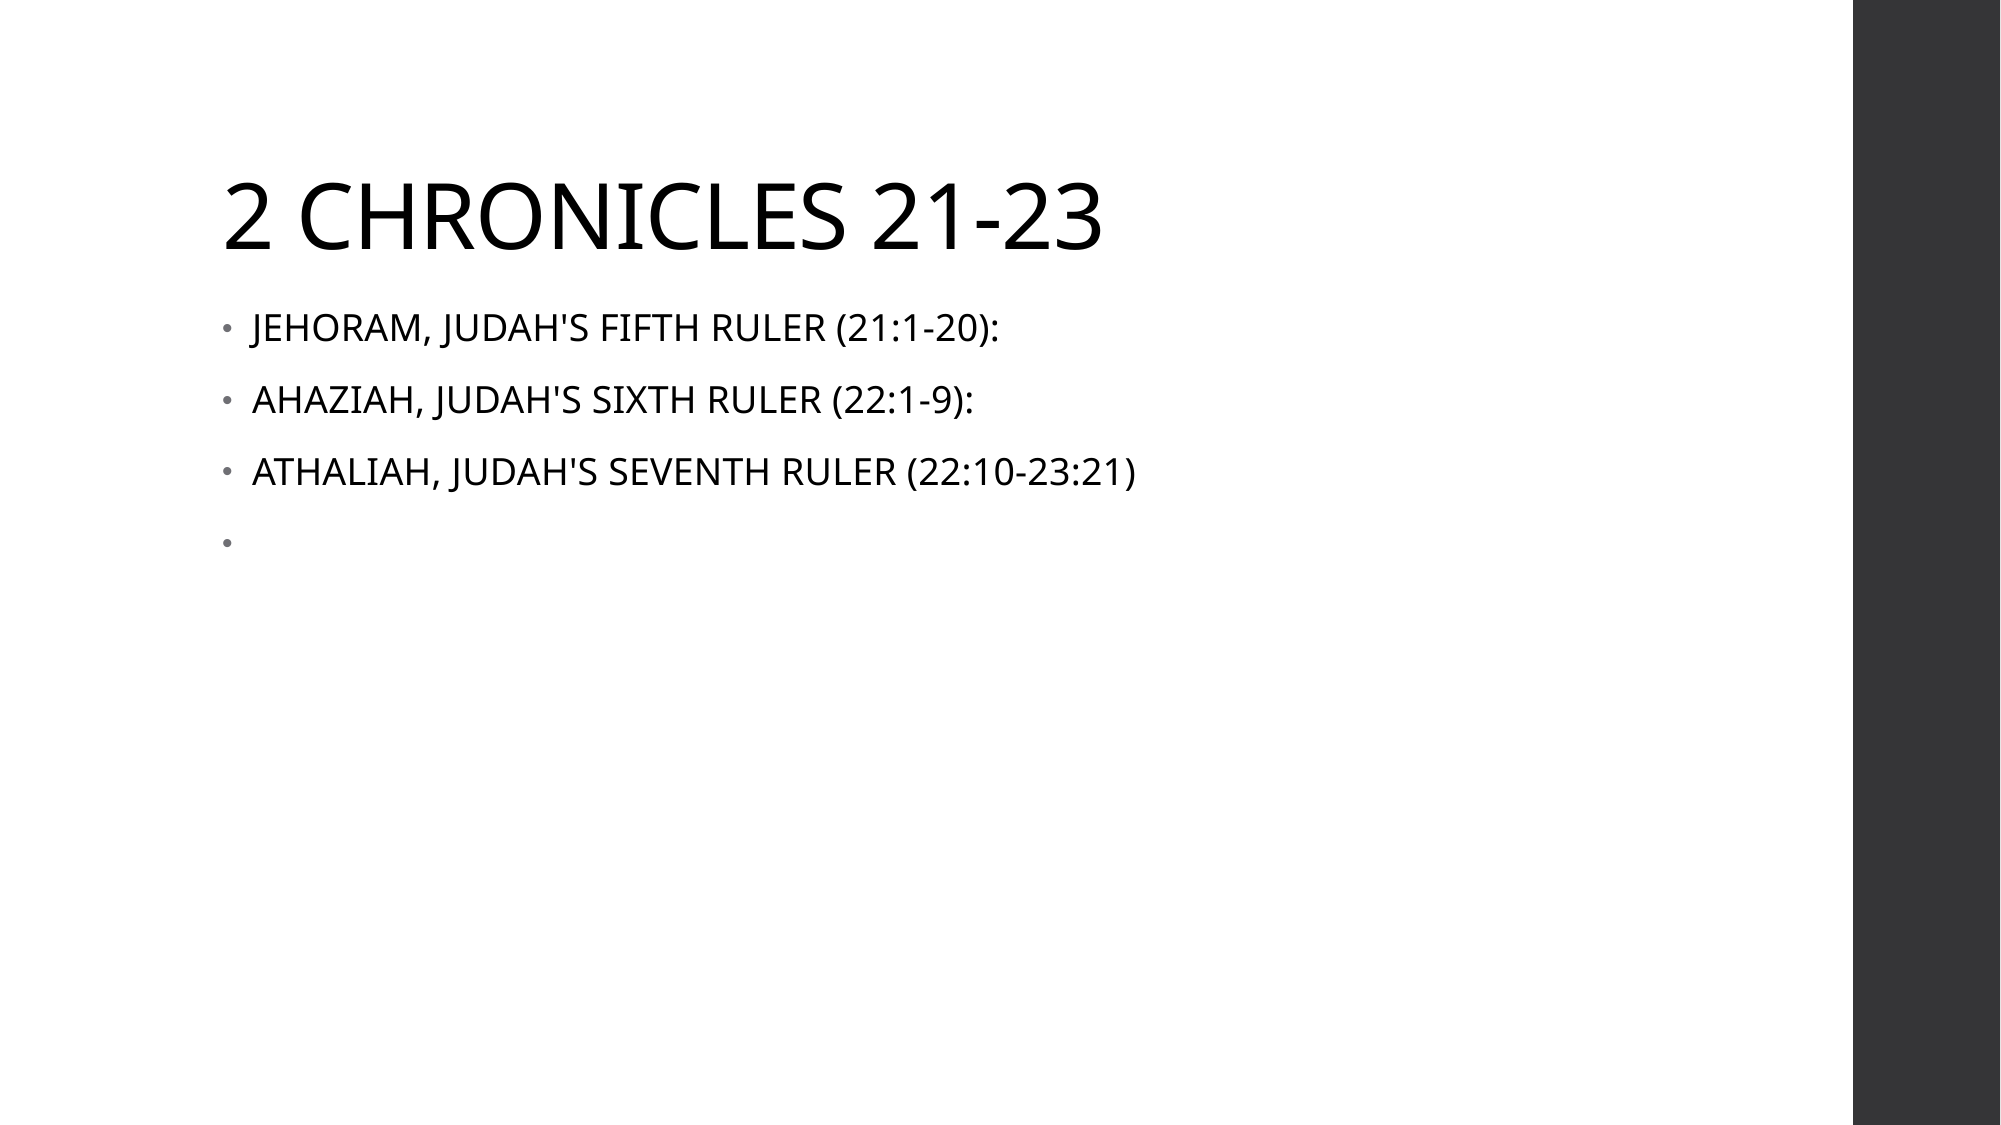

# 2 CHRONICLES 21-23
JEHORAM, JUDAH'S FIFTH RULER (21:1-20):
AHAZIAH, JUDAH'S SIXTH RULER (22:1-9):
ATHALIAH, JUDAH'S SEVENTH RULER (22:10-23:21)